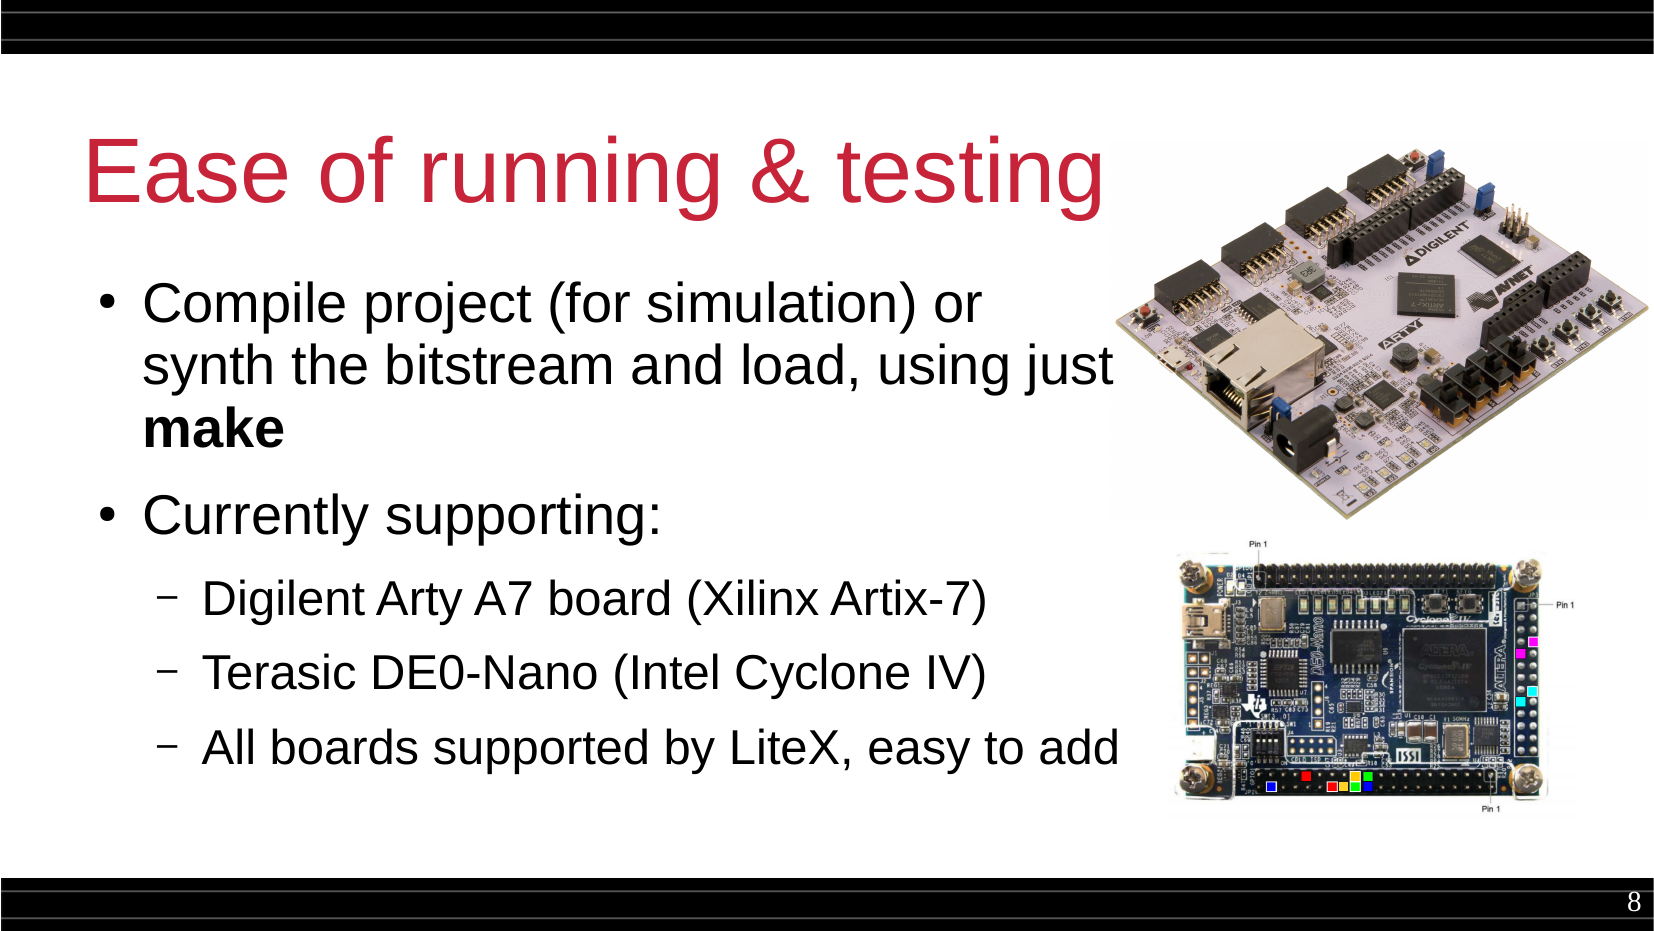

# Ease of running & testing
Compile project (for simulation) or synth the bitstream and load, using just make
Currently supporting:
Digilent Arty A7 board (Xilinx Artix-7)
Terasic DE0-Nano (Intel Cyclone IV)
All boards supported by LiteX, easy to add